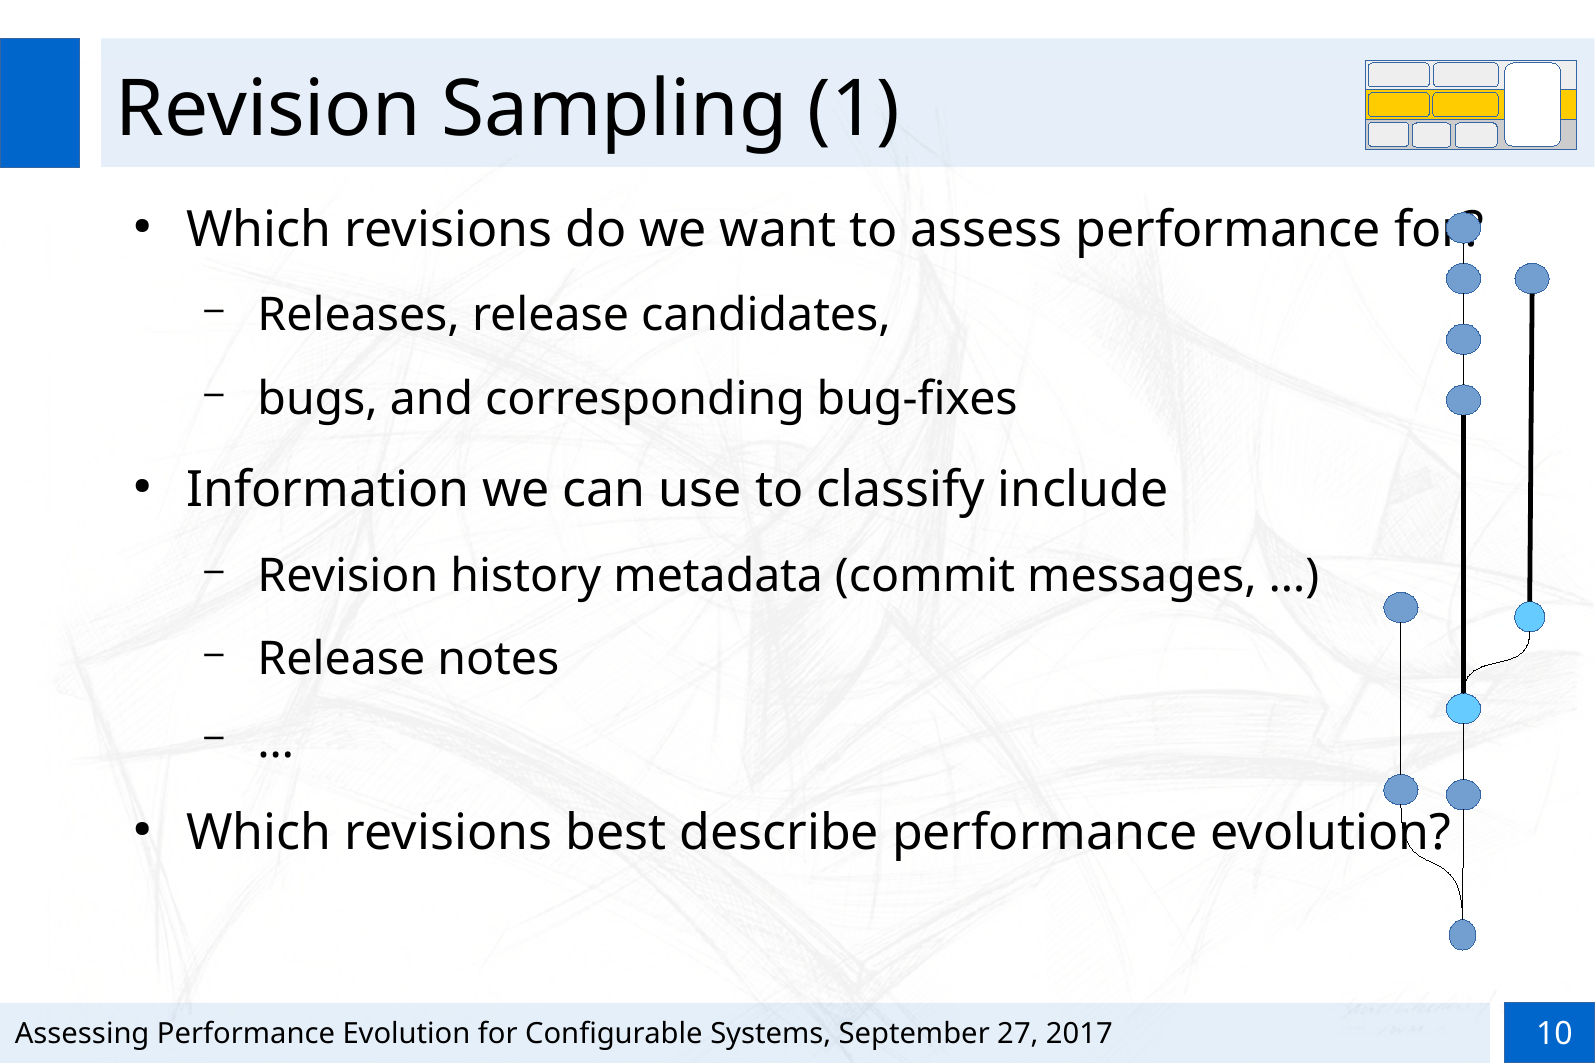

# Revision Sampling (1)
Which revisions do we want to assess performance for?
Releases, release candidates,
bugs, and corresponding bug-fixes
Information we can use to classify include
Revision history metadata (commit messages, …)
Release notes
…
Which revisions best describe performance evolution?